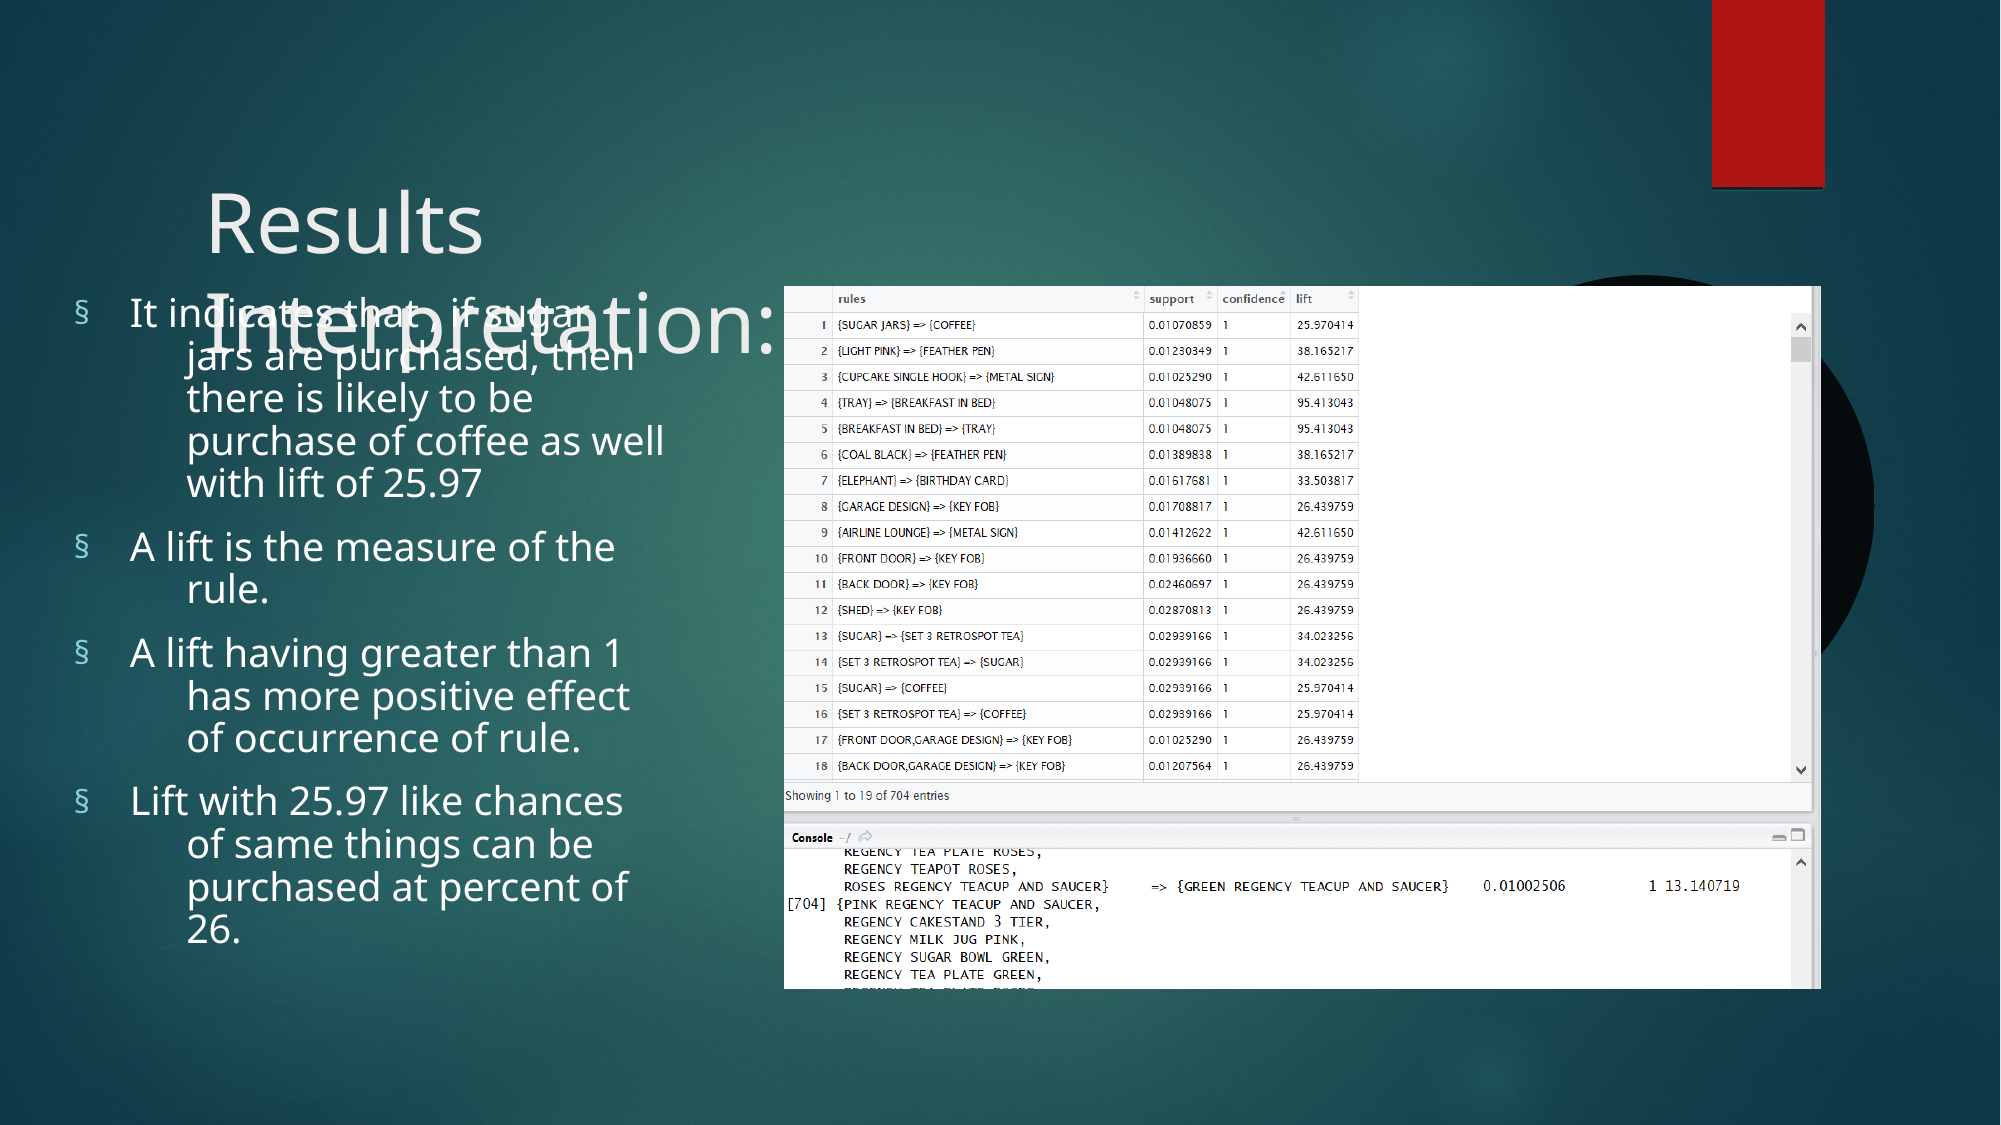

# Results Interpretation:
It indicates that , if sugar jars are purchased, then there is likely to be purchase of coffee as well with lift of 25.97
A lift is the measure of the rule.
A lift having greater than 1 has more positive effect of occurrence of rule.
Lift with 25.97 like chances of same things can be purchased at percent of 26.